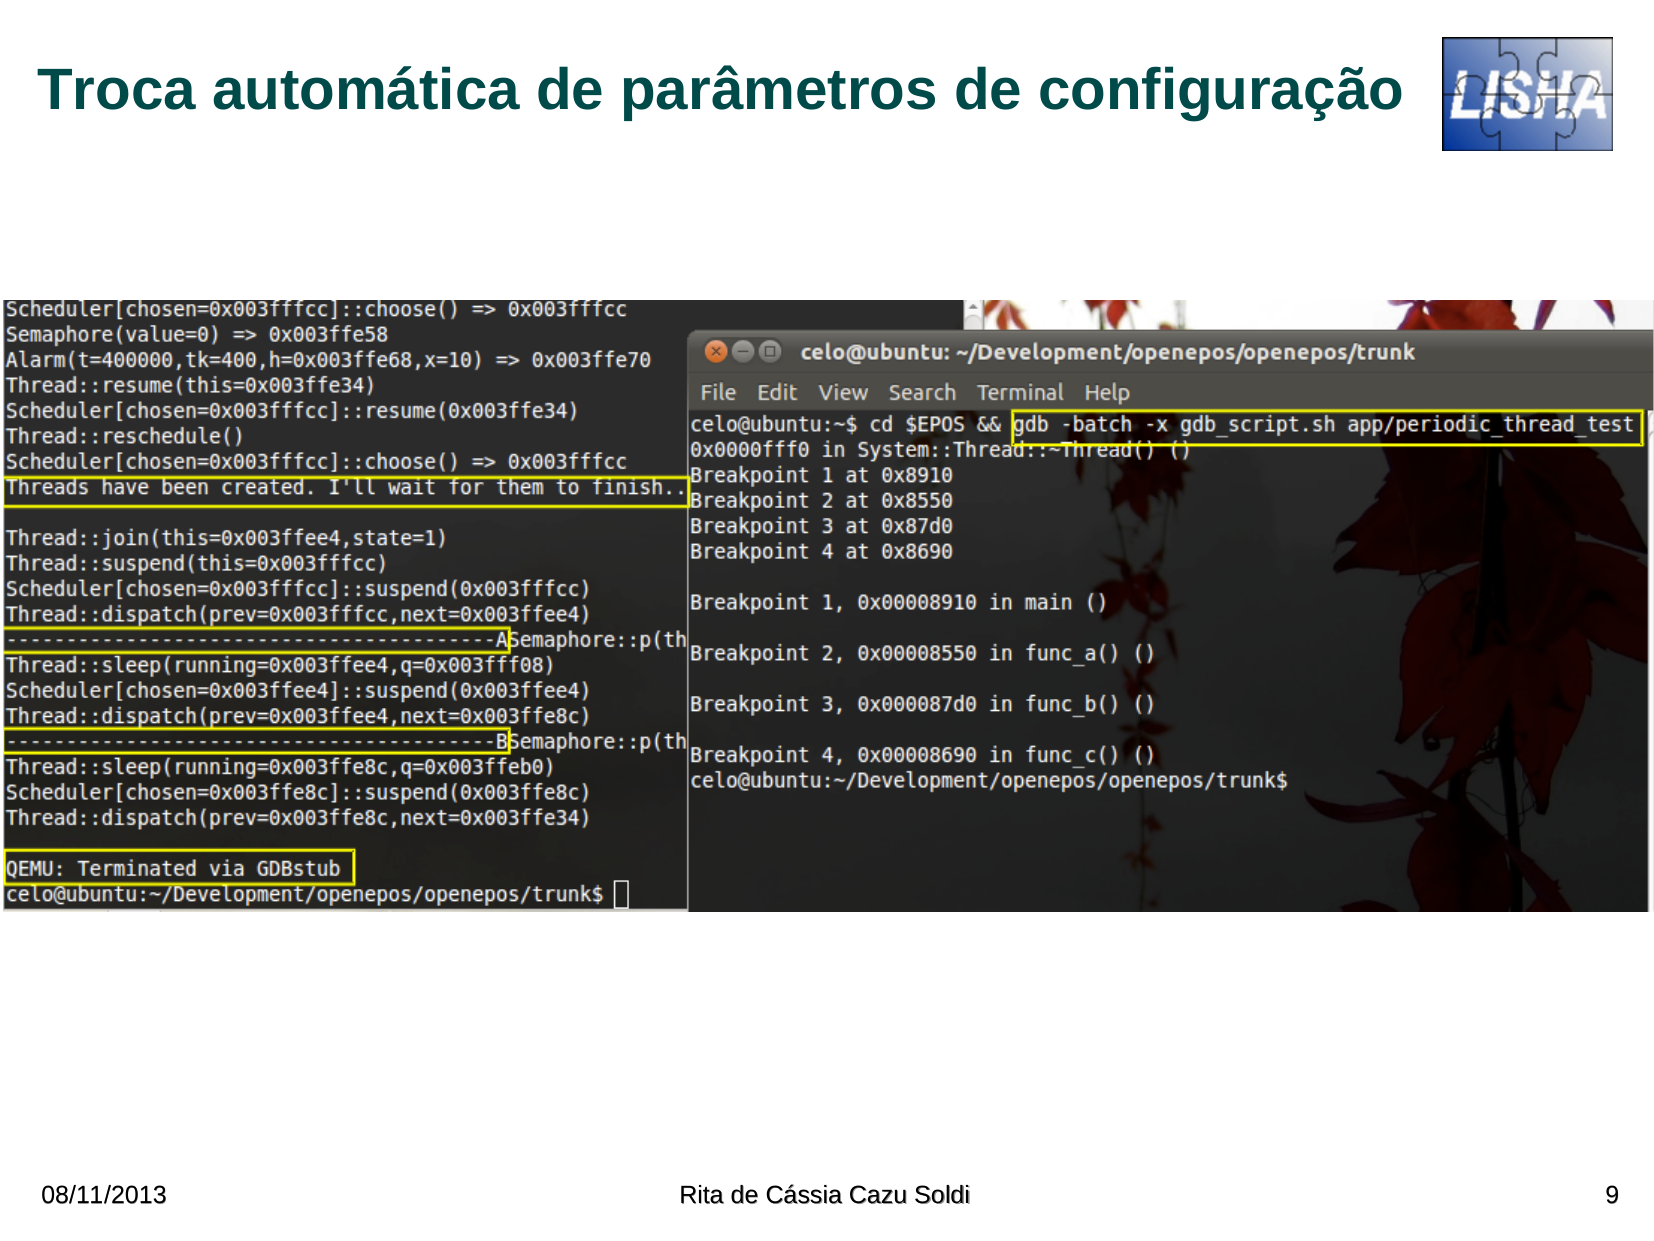

# Troca automática de parâmetros de configuração